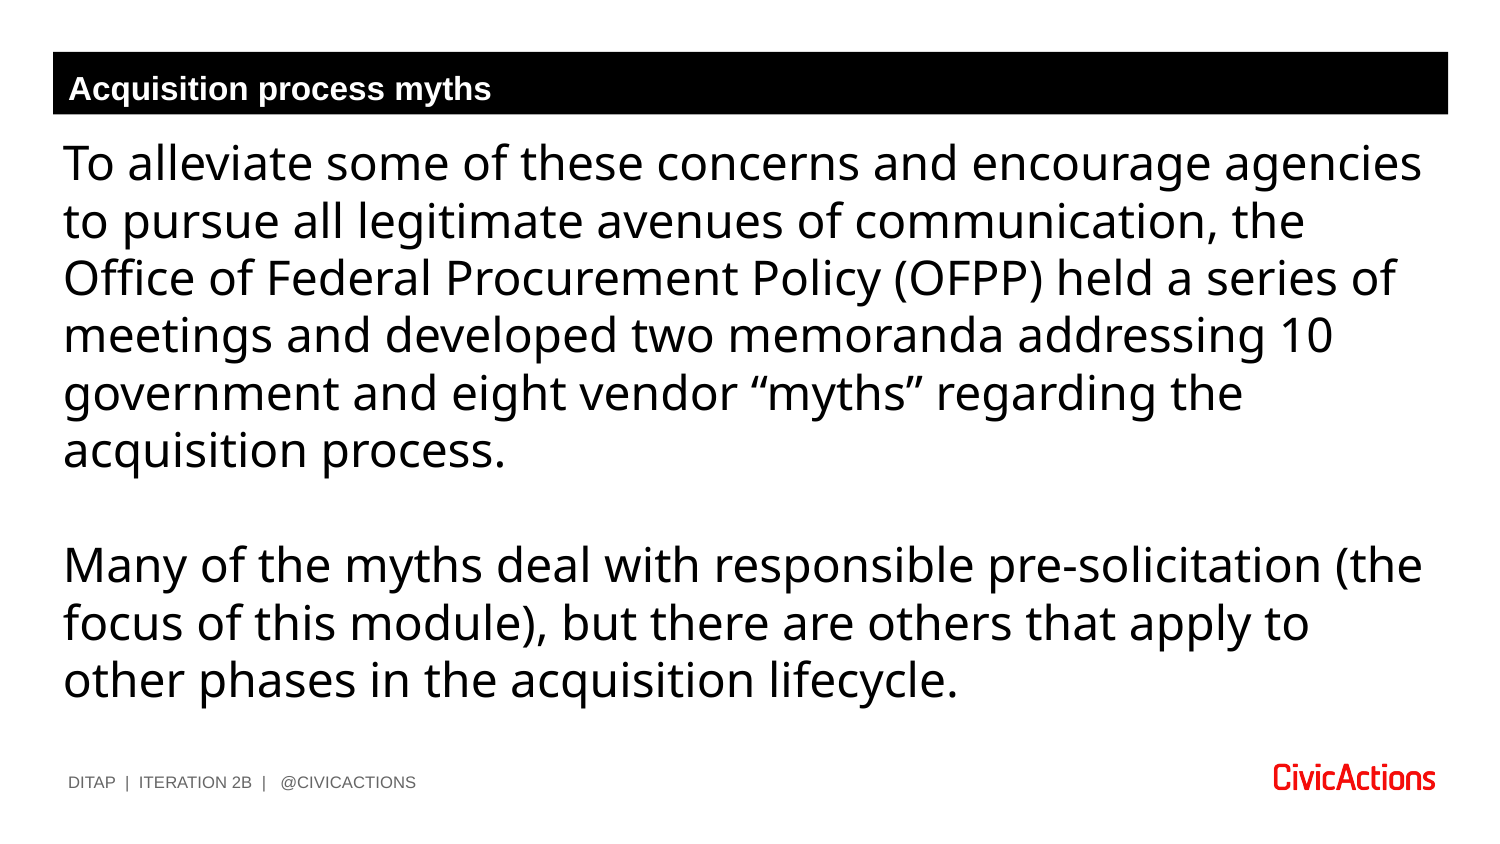

Acquisition process myths
# To alleviate some of these concerns and encourage agencies to pursue all legitimate avenues of communication, the Office of Federal Procurement Policy (OFPP) held a series of meetings and developed two memoranda addressing 10 government and eight vendor “myths” regarding the acquisition process.
Many of the myths deal with responsible pre-solicitation (the focus of this module), but there are others that apply to other phases in the acquisition lifecycle.